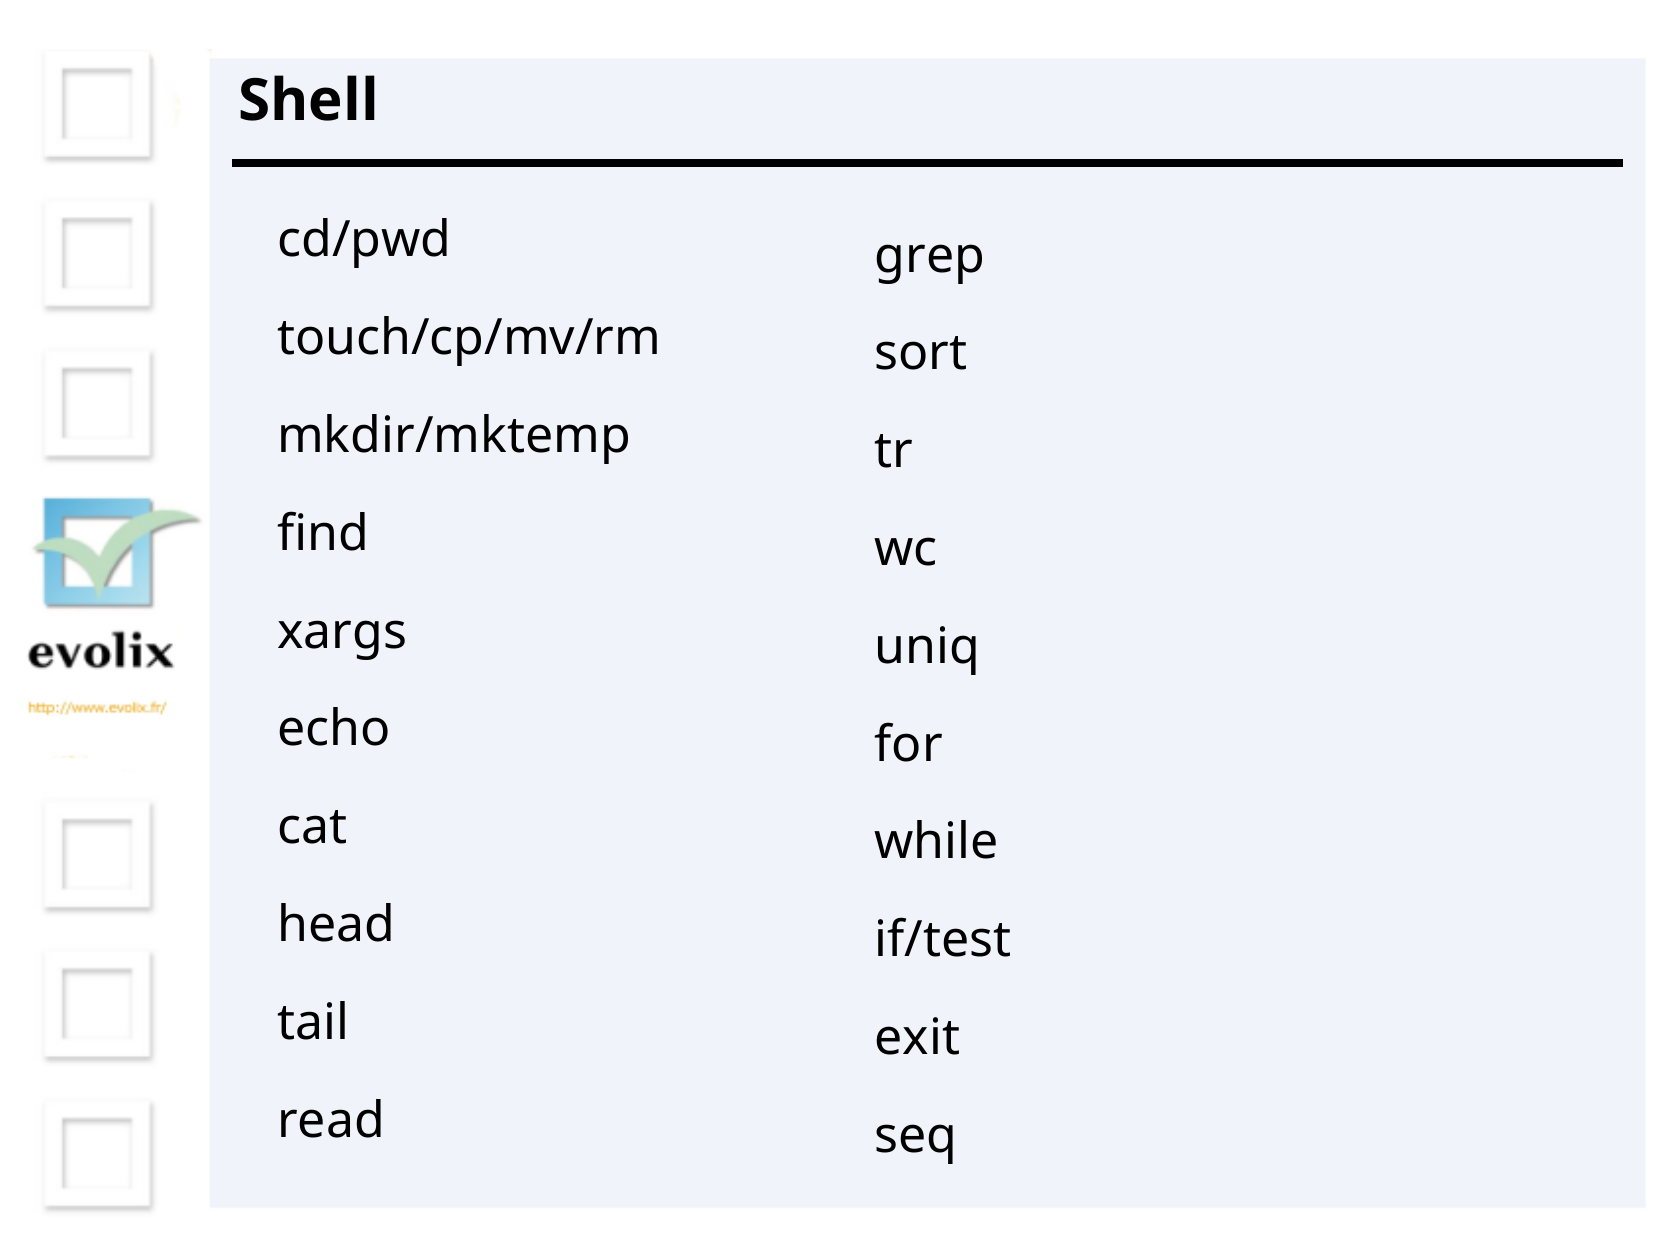

Shell
# cd/pwd
touch/cp/mv/rm
mkdir/mktemp
find
xargs
echo
cat
head
tail
read
grep
sort
tr
wc
uniq
for
while
if/test
exit
seq